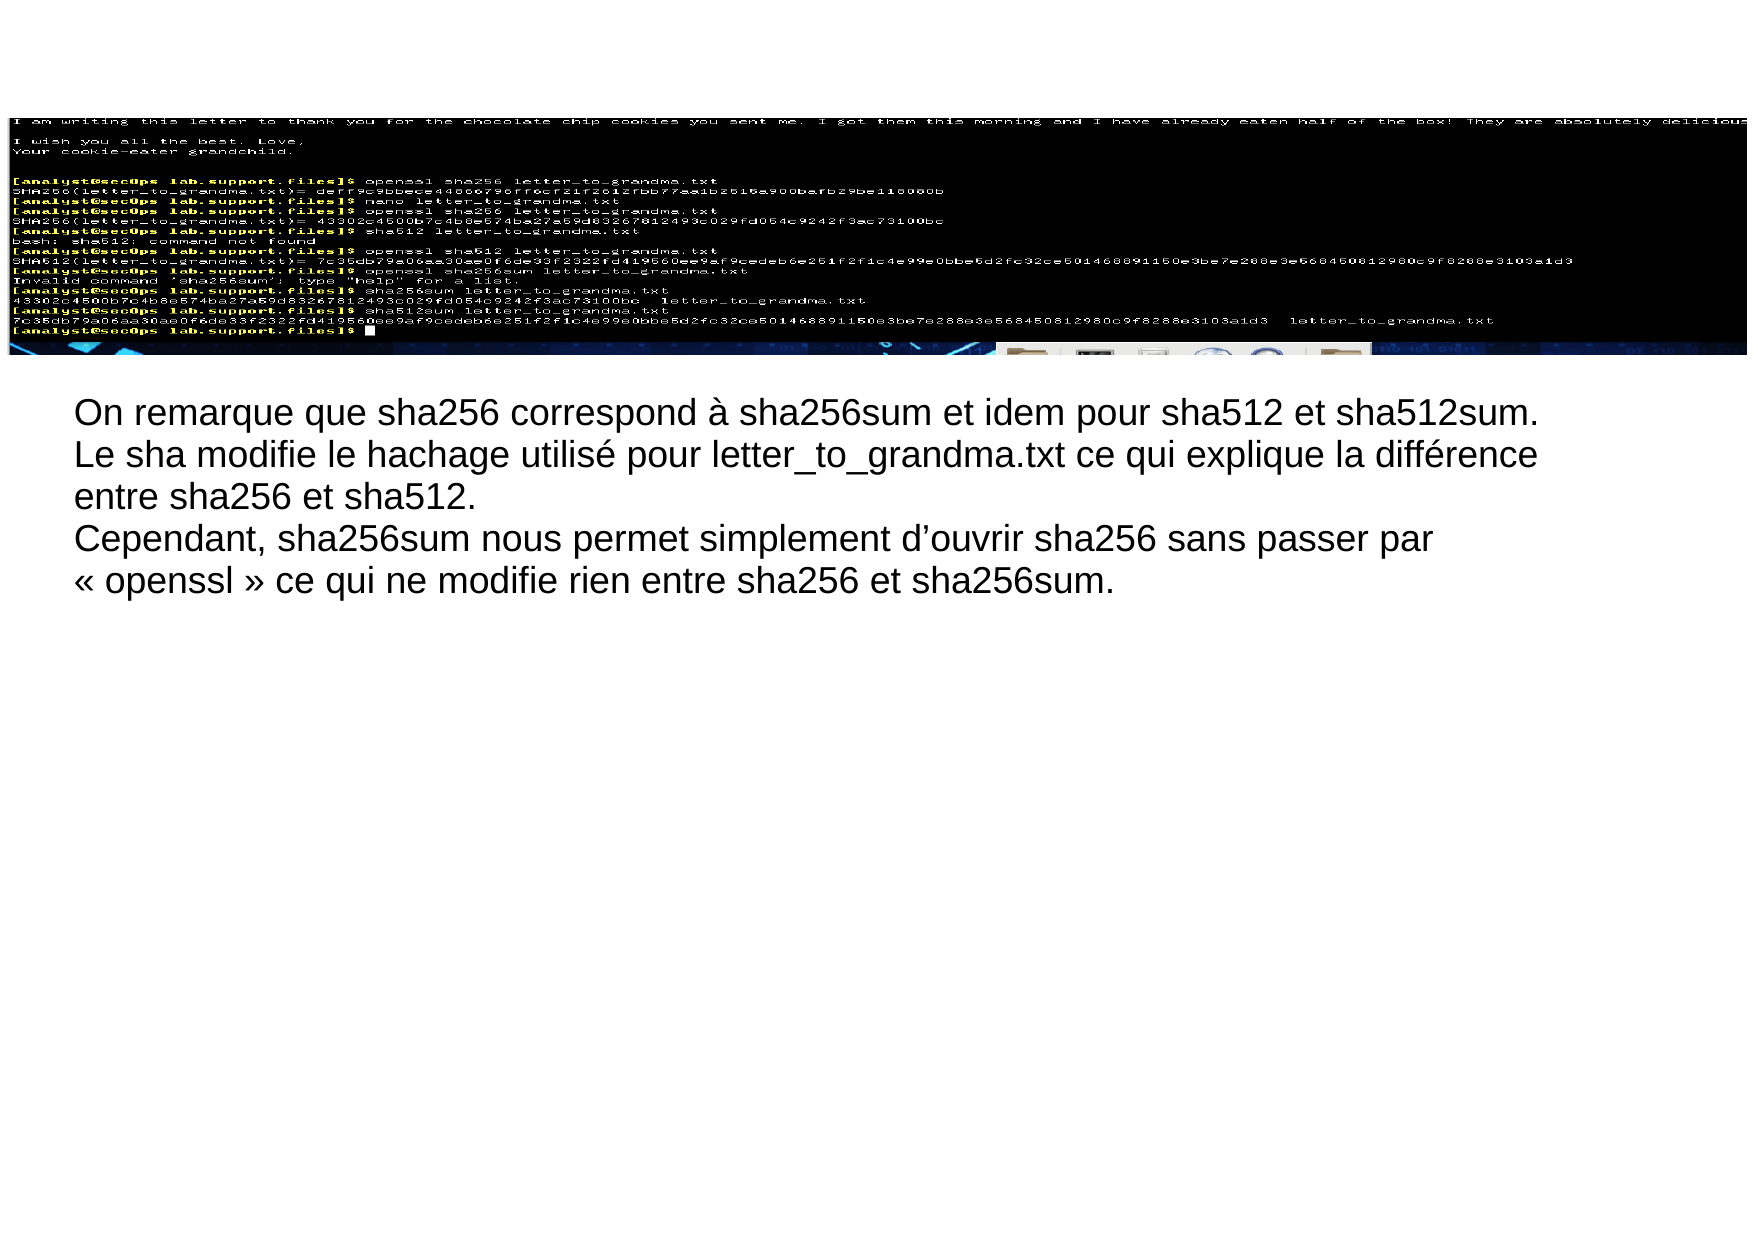

On remarque que sha256 correspond à sha256sum et idem pour sha512 et sha512sum.
Le sha modifie le hachage utilisé pour letter_to_grandma.txt ce qui explique la différence entre sha256 et sha512.
Cependant, sha256sum nous permet simplement d’ouvrir sha256 sans passer par « openssl » ce qui ne modifie rien entre sha256 et sha256sum.